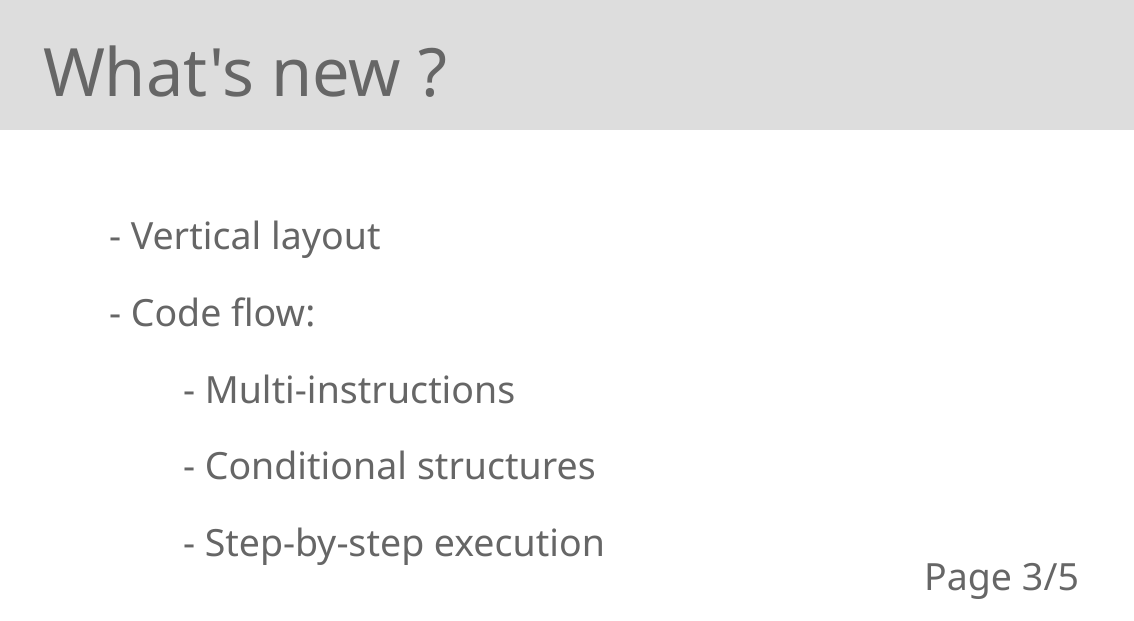

What's new ?
- Vertical layout
- Code flow:
	- Multi-instructions
	- Conditional structures
	- Step-by-step execution
Page /5